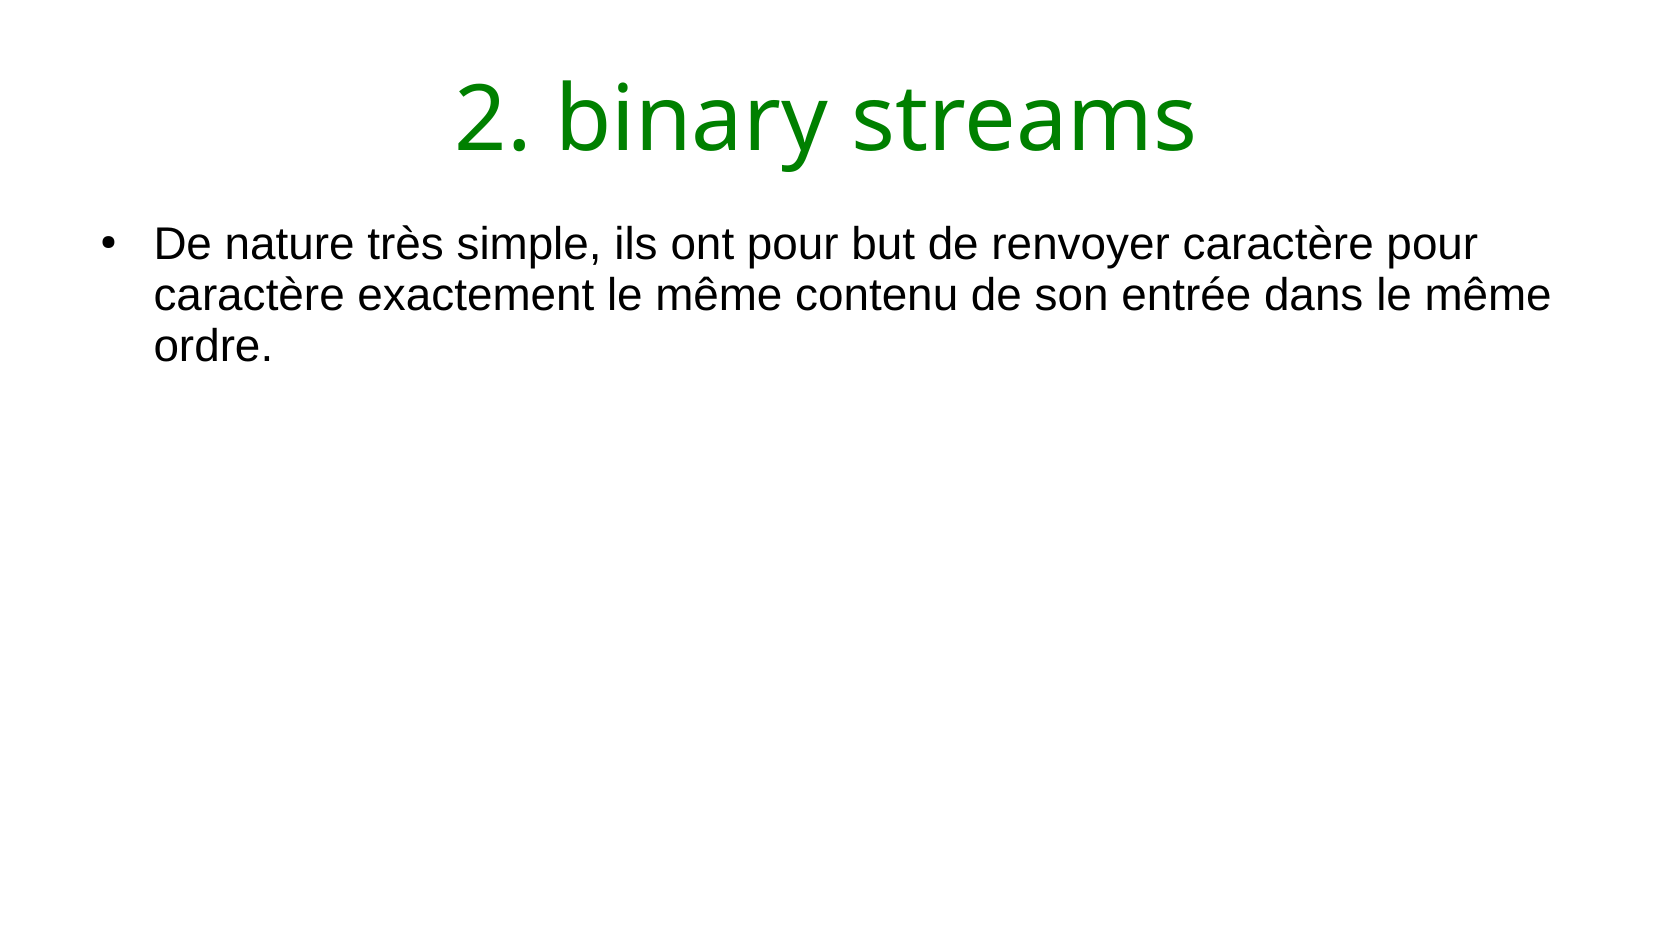

# 2. binary streams
De nature très simple, ils ont pour but de renvoyer caractère pour caractère exactement le même contenu de son entrée dans le même ordre.